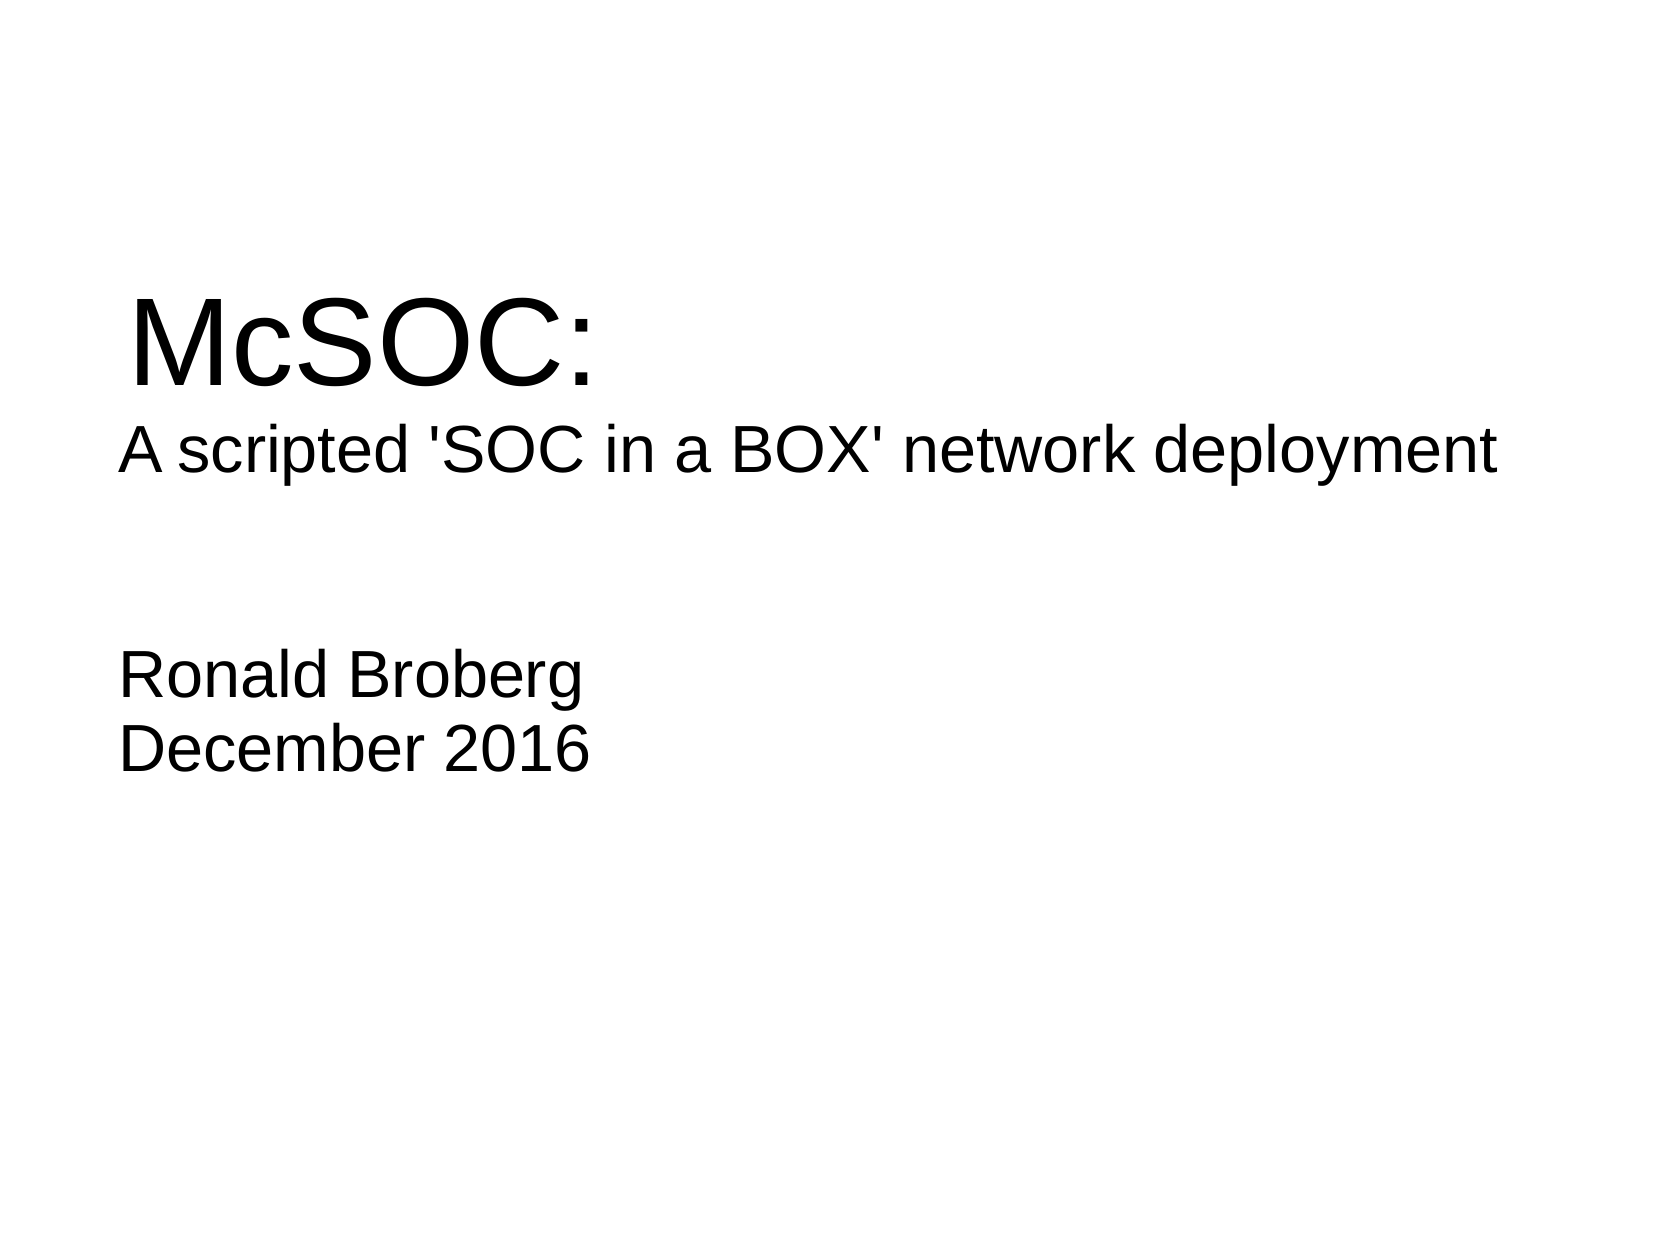

# McSOC:
A scripted 'SOC in a BOX' network deployment
Ronald Broberg
December 2016